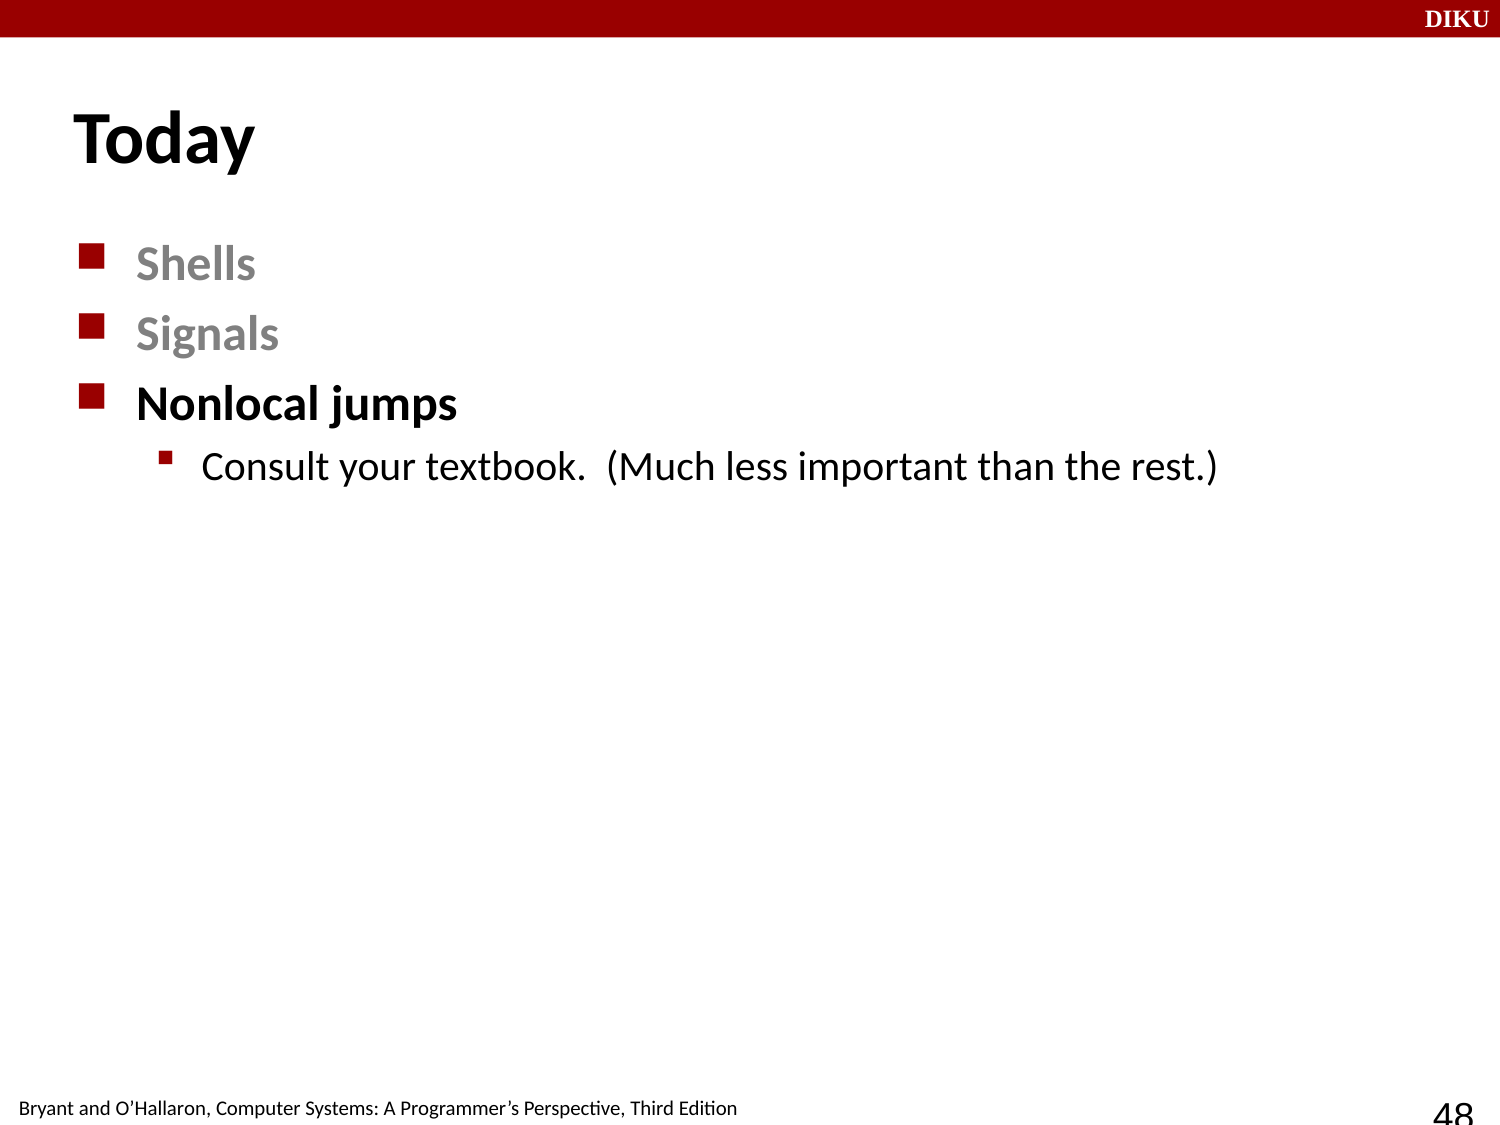

Today
Shells
Signals
Nonlocal jumps
Consult your textbook. (Much less important than the rest.)